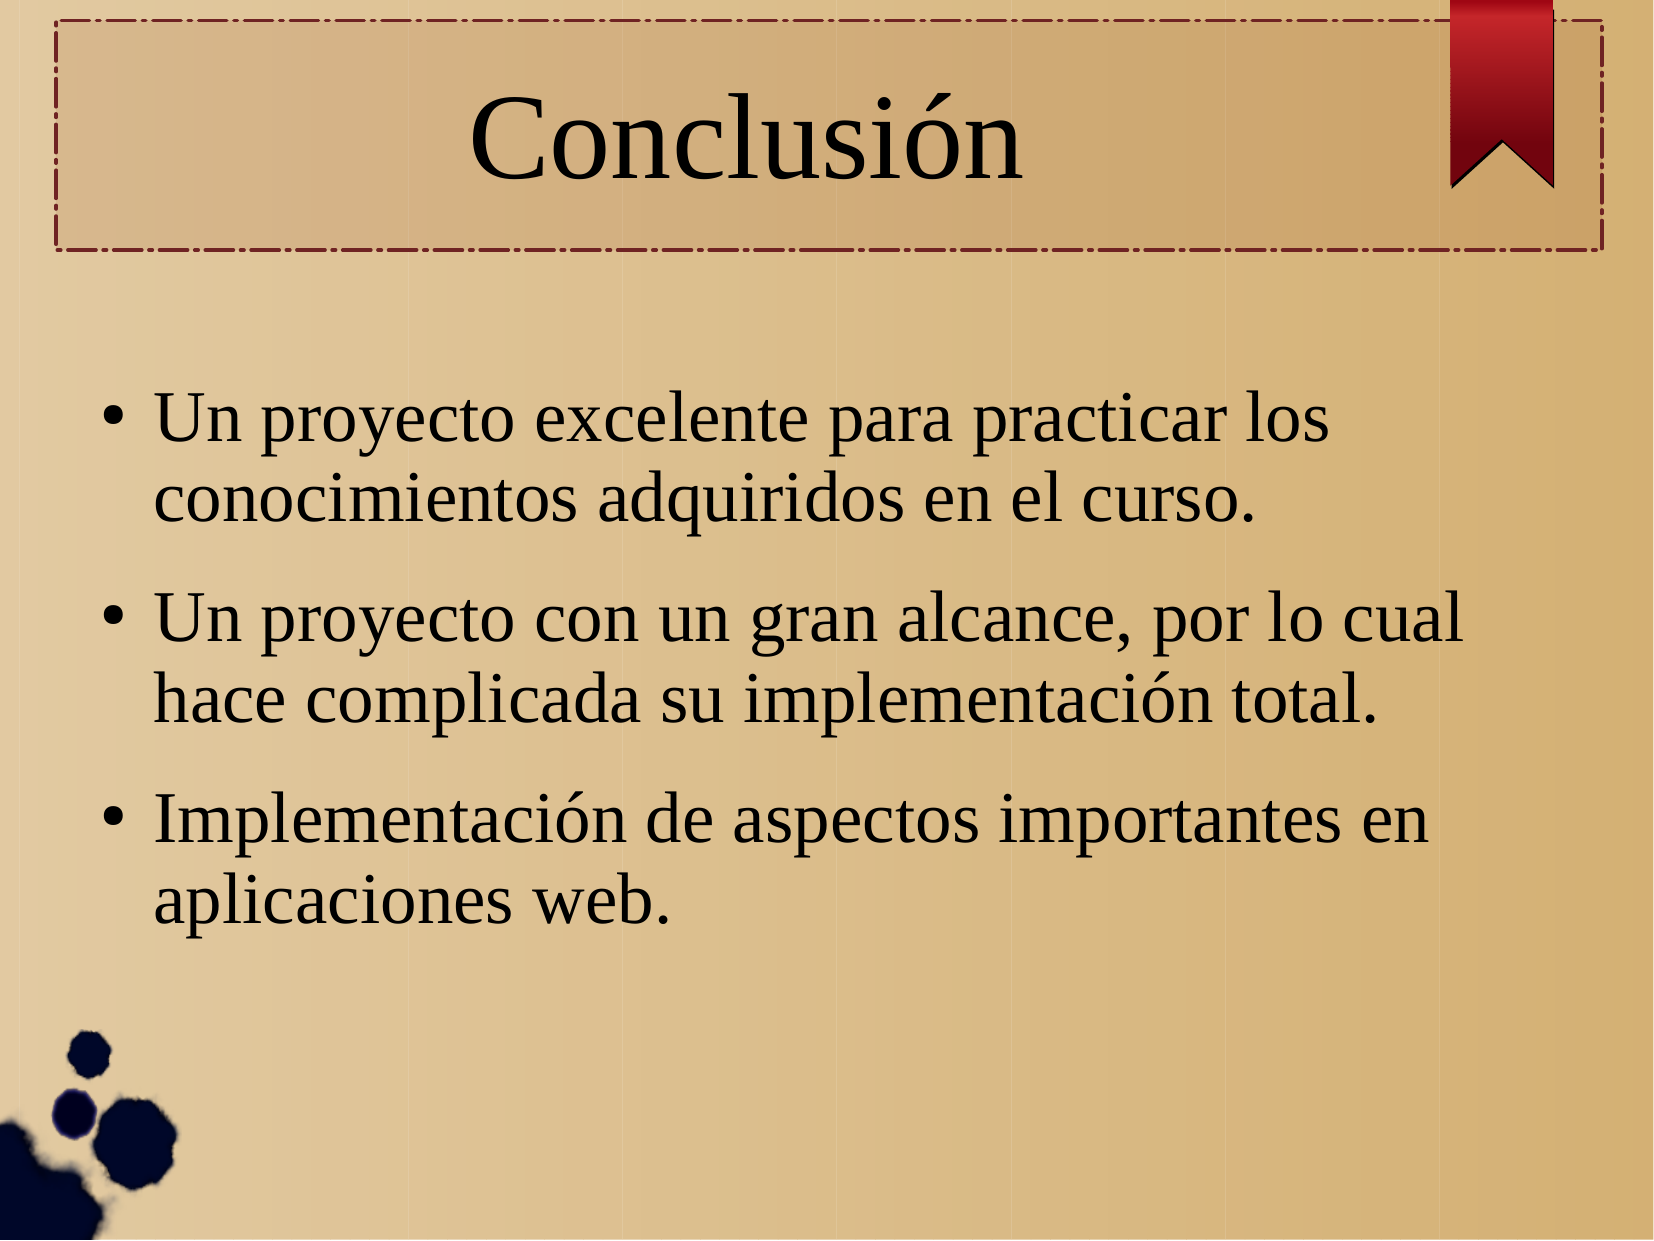

# Conclusión
Un proyecto excelente para practicar los conocimientos adquiridos en el curso.
Un proyecto con un gran alcance, por lo cual hace complicada su implementación total.
Implementación de aspectos importantes en aplicaciones web.